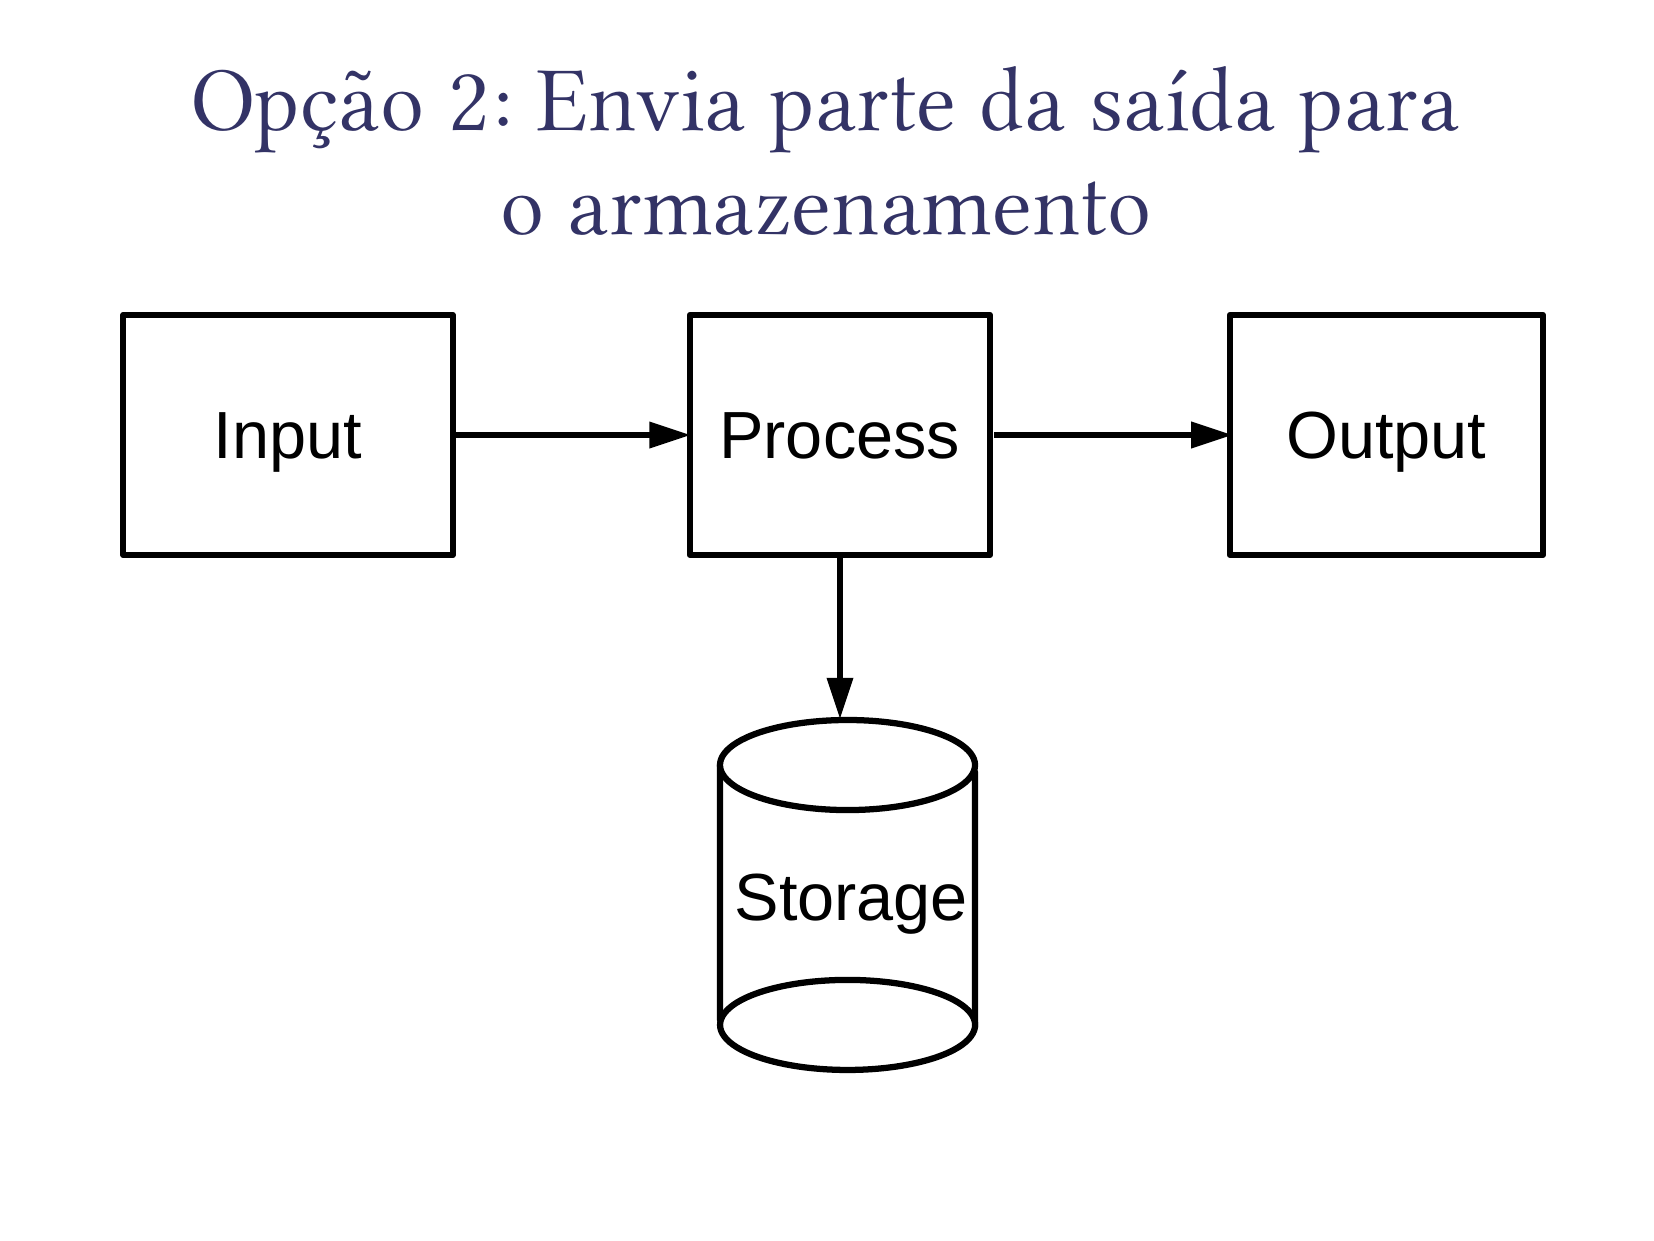

# Opção 2: Envia parte da saída para o armazenamento
Input
Process
Output
Storage